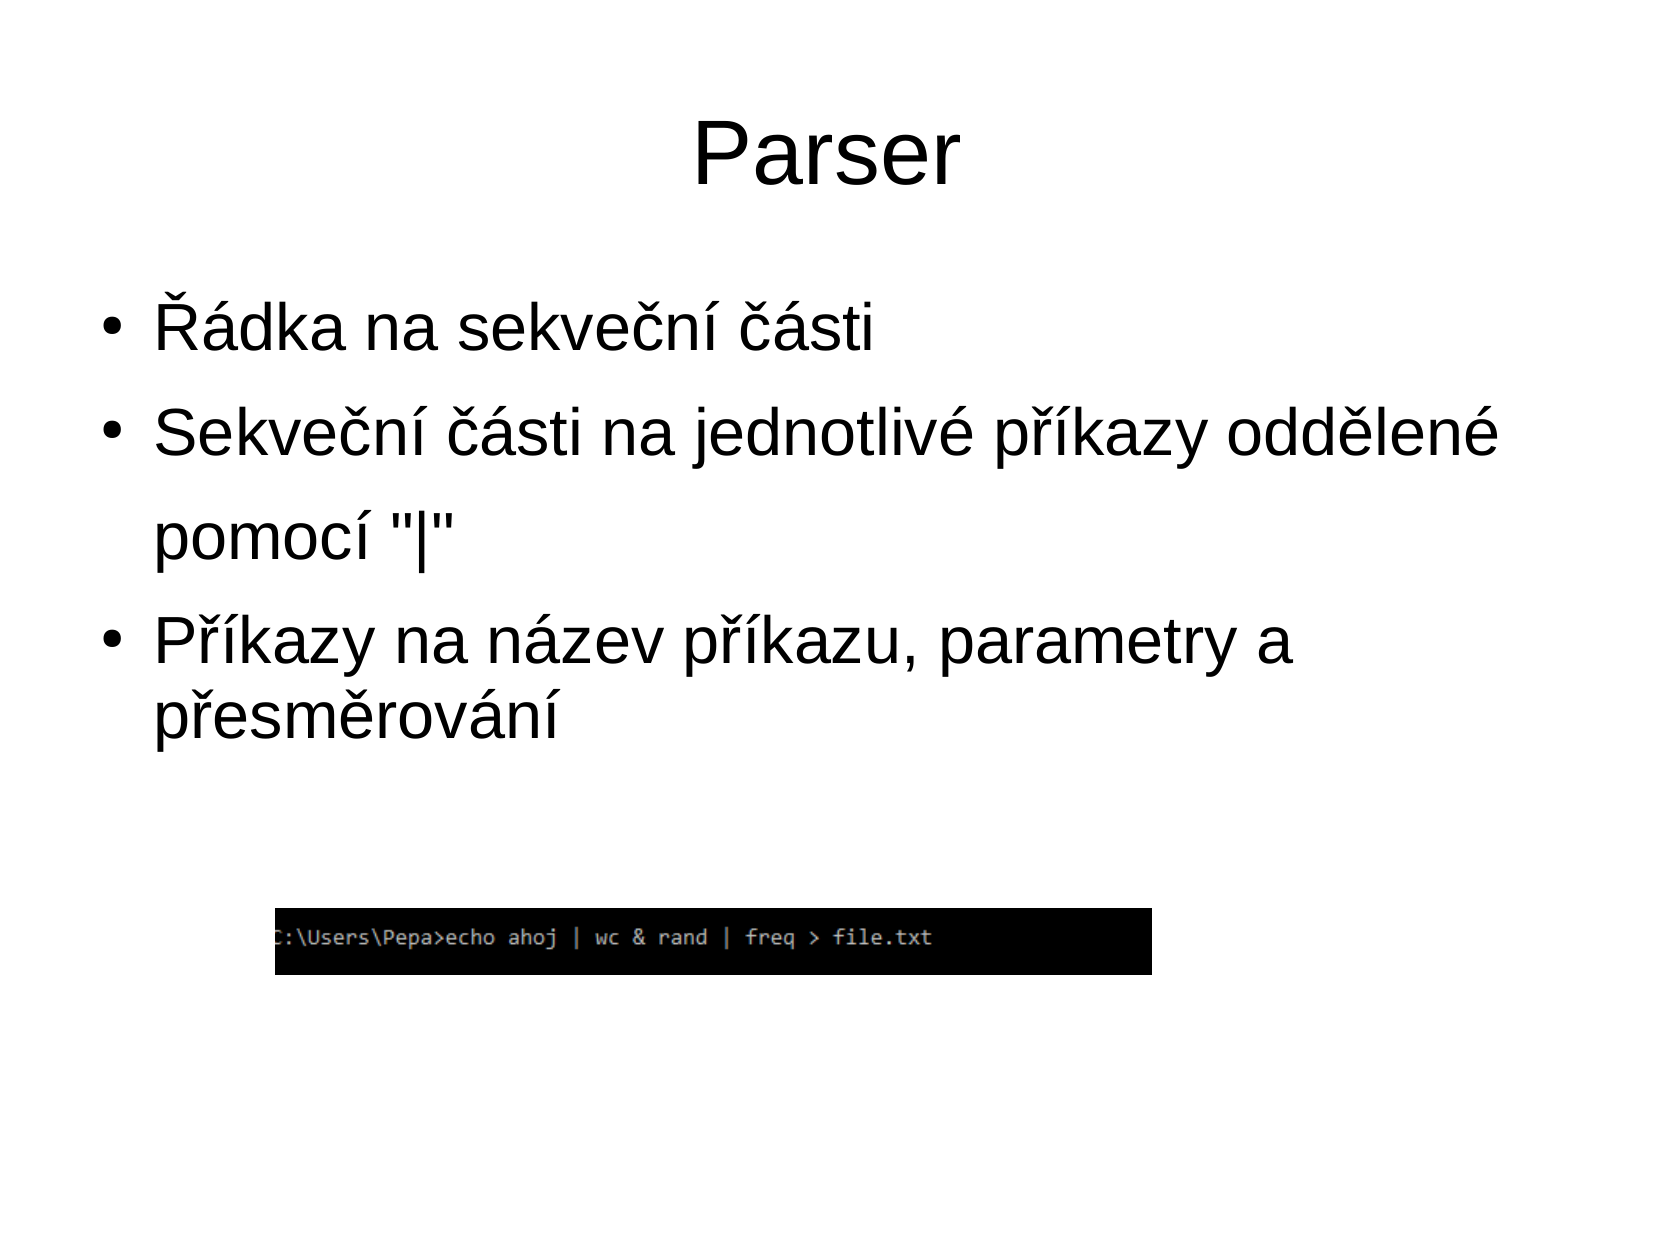

# Parser
Řádka na sekveční části
Sekveční části na jednotlivé příkazy oddělené
pomocí "|"
Příkazy na název příkazu, parametry a přesměrování